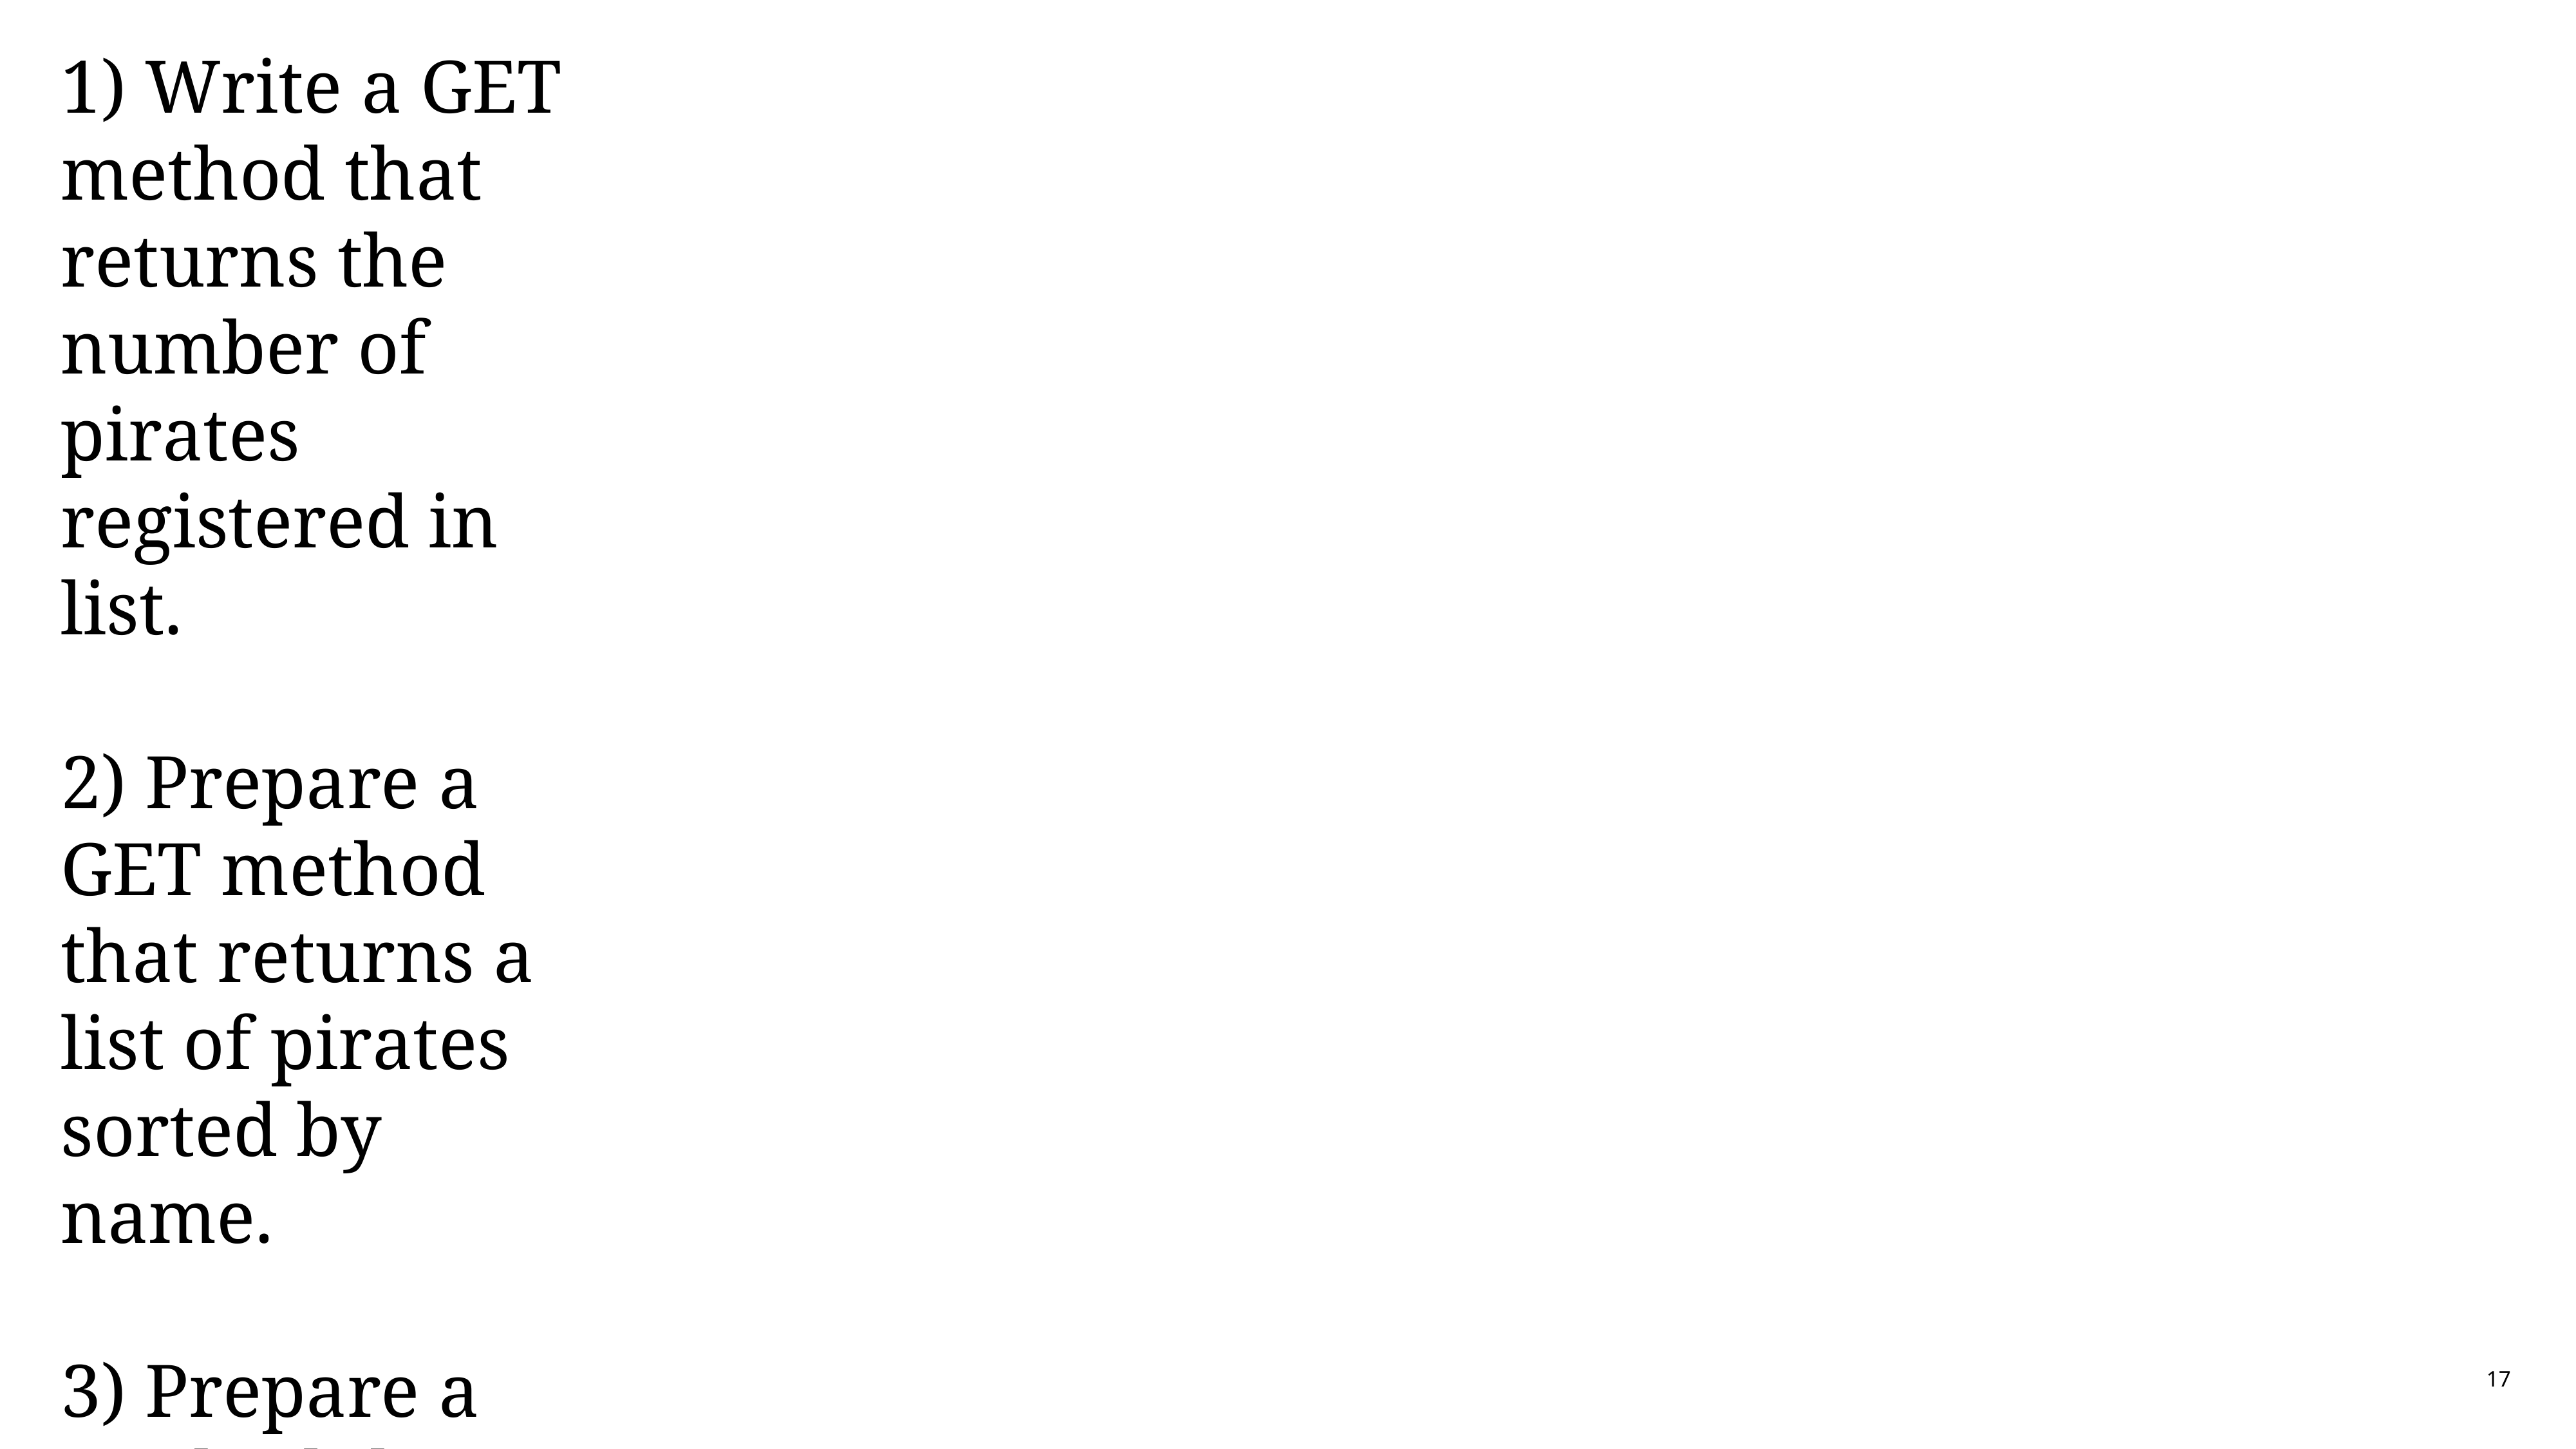

# 1) Write a GET method that returns the number of pirates registered in list. 2) Prepare a GET method that returns a list of pirates sorted by name. 3) Prepare a method that add new ship and new pirate to the list. The request must contain both objects. 4) Write method which changes the status of the pirate named "Alfonz" to “dead”. 5) Delete all ships from the list that start with the specified character (“B”).